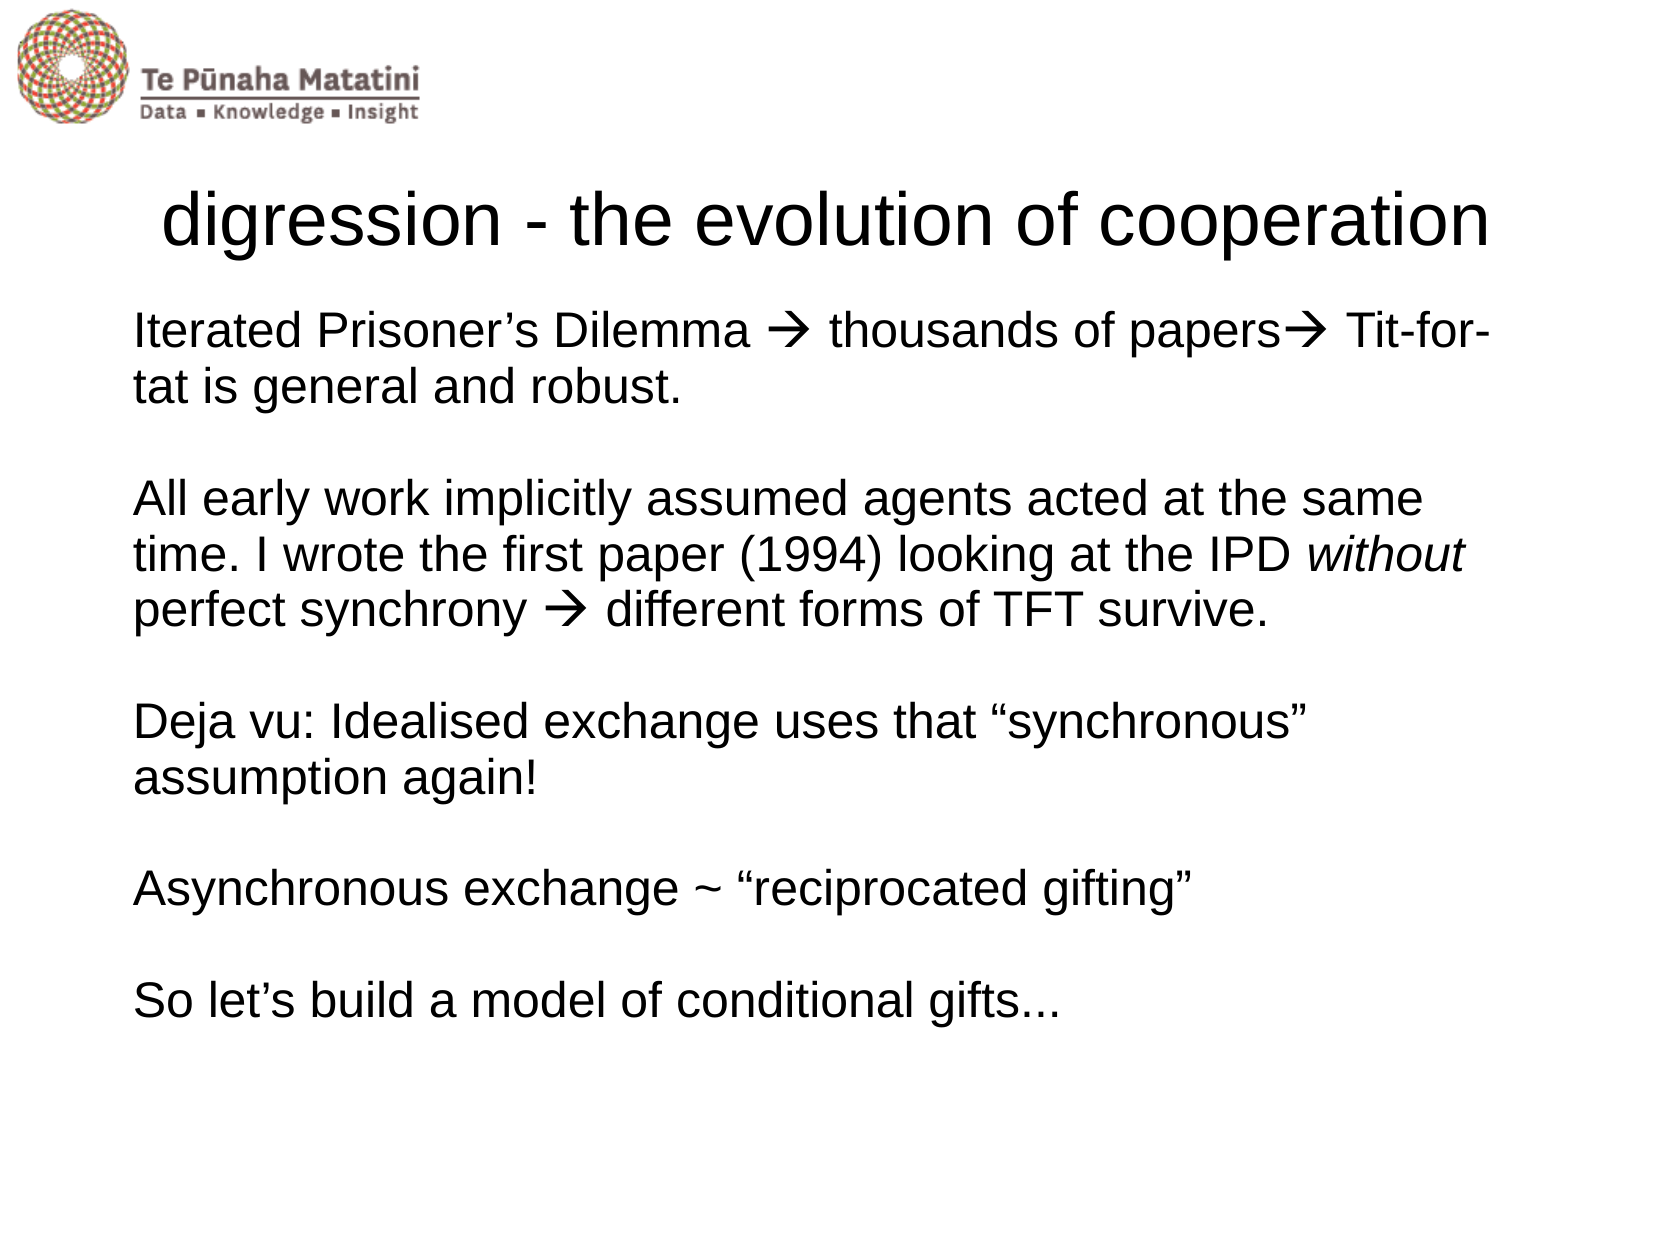

# digression - the evolution of cooperation
Iterated Prisoner’s Dilemma  thousands of papers Tit-for-tat is general and robust.
All early work implicitly assumed agents acted at the same time. I wrote the first paper (1994) looking at the IPD without perfect synchrony  different forms of TFT survive.
Deja vu: Idealised exchange uses that “synchronous” assumption again!
Asynchronous exchange ~ “reciprocated gifting”
So let’s build a model of conditional gifts...